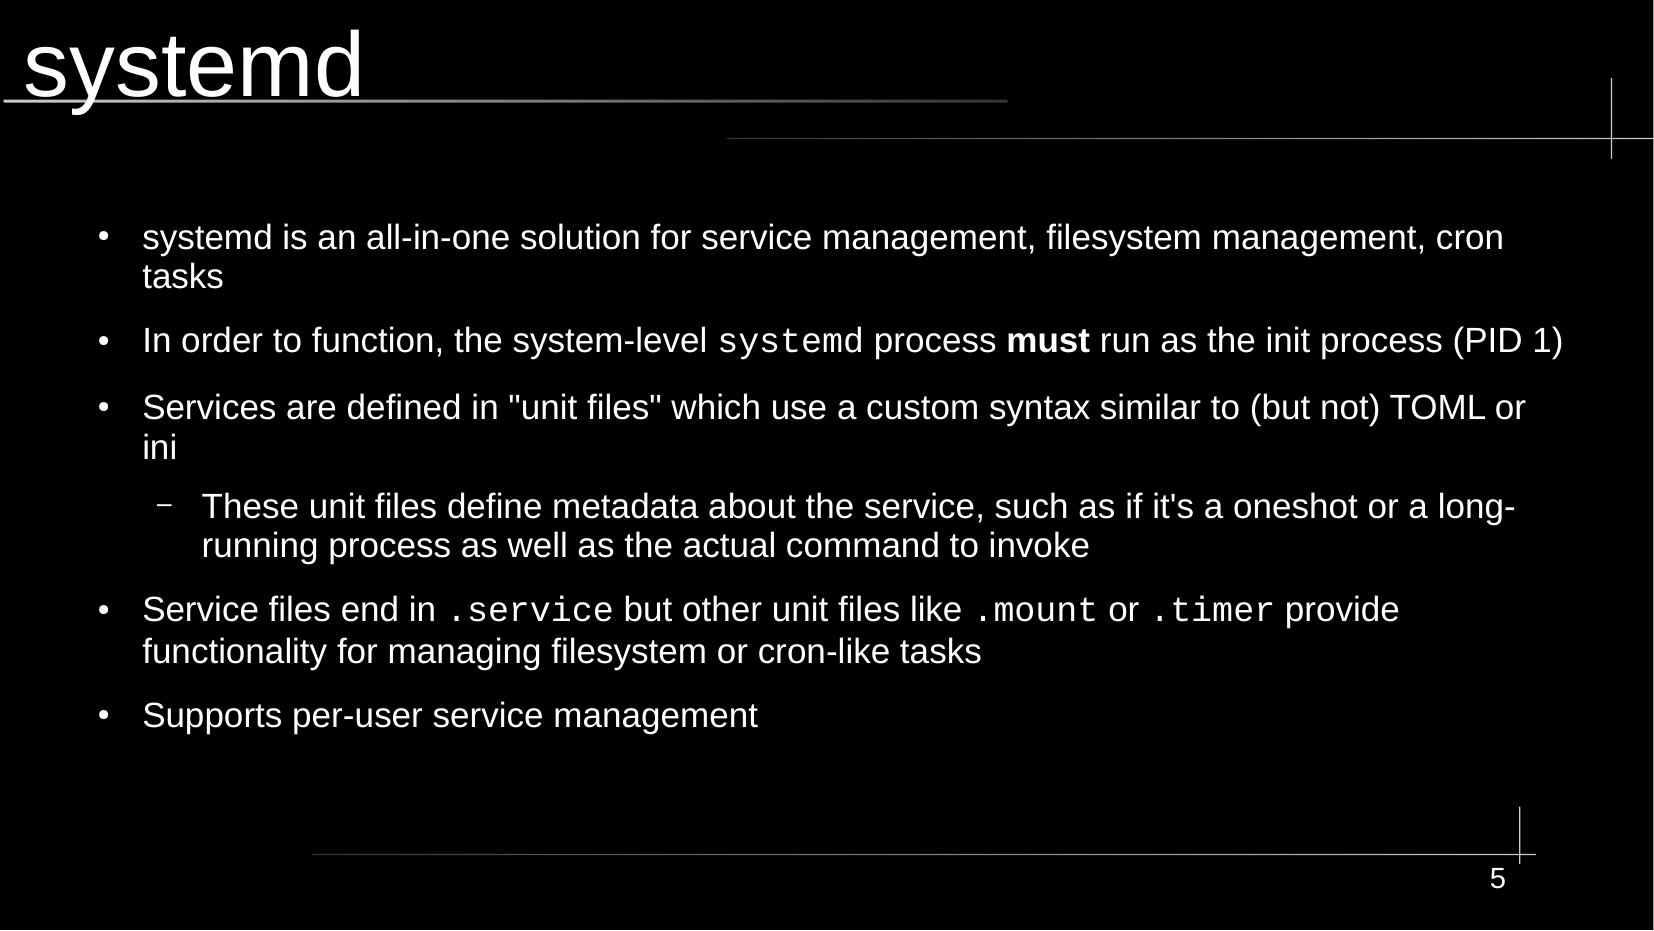

# systemd
systemd is an all-in-one solution for service management, filesystem management, cron tasks
In order to function, the system-level systemd process must run as the init process (PID 1)
Services are defined in "unit files" which use a custom syntax similar to (but not) TOML or ini
These unit files define metadata about the service, such as if it's a oneshot or a long-running process as well as the actual command to invoke
Service files end in .service but other unit files like .mount or .timer provide functionality for managing filesystem or cron-like tasks
Supports per-user service management
5